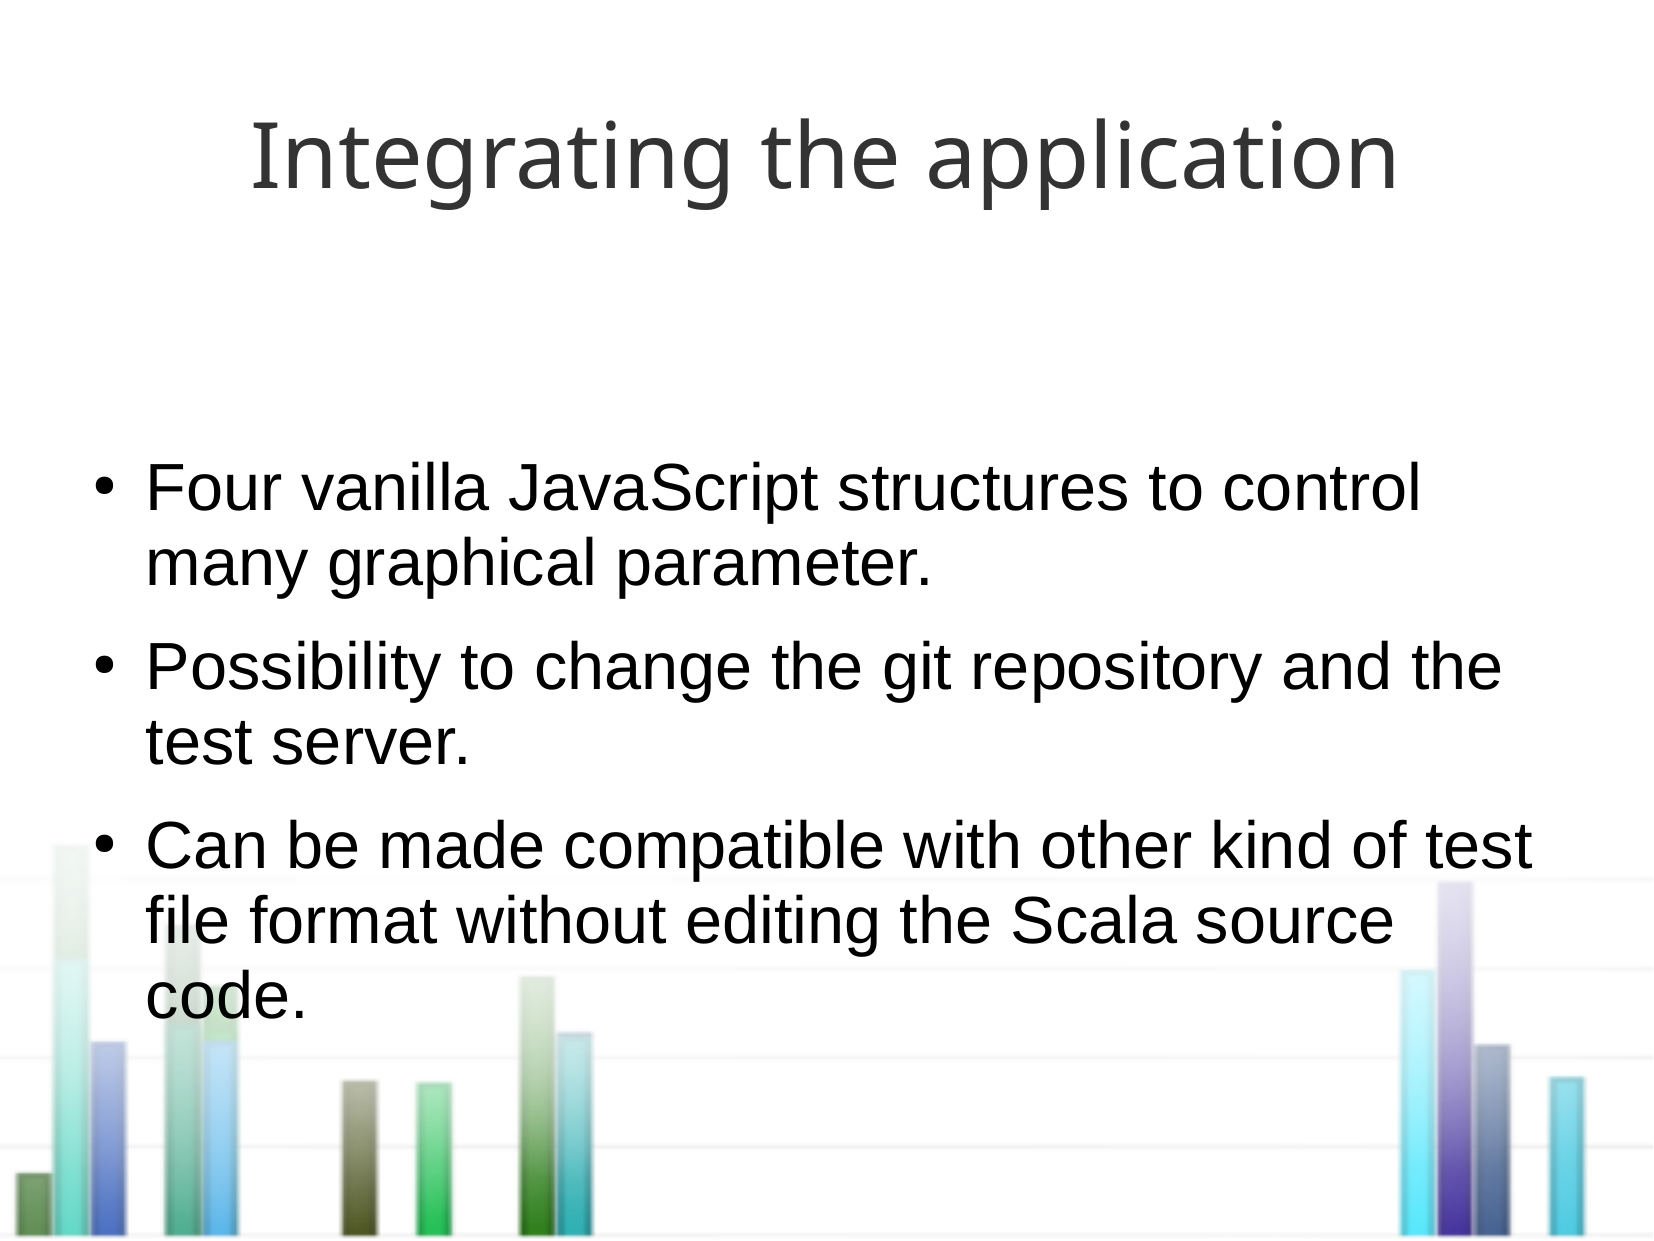

# Integrating the application
Four vanilla JavaScript structures to control many graphical parameter.
Possibility to change the git repository and the test server.
Can be made compatible with other kind of test file format without editing the Scala source code.